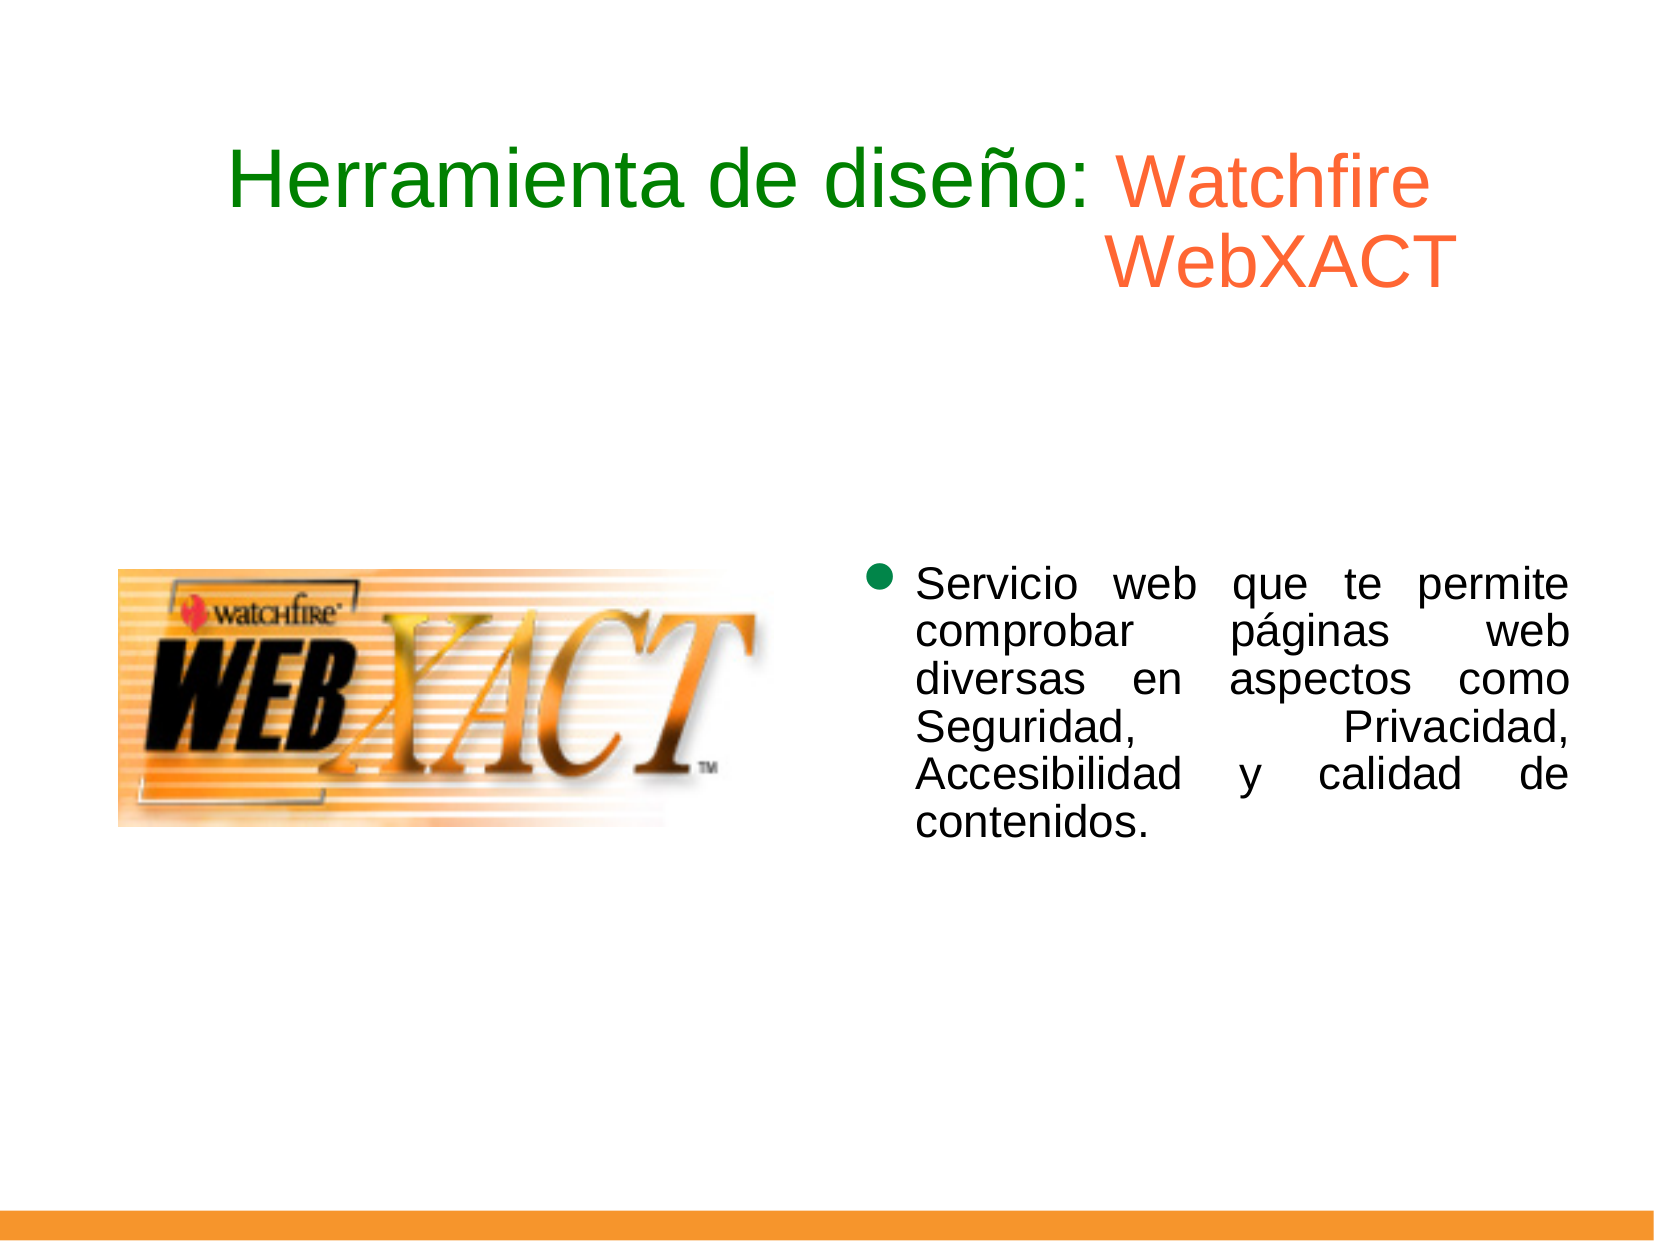

# Herramienta de diseño: Watchfire WebXACT
Servicio web que te permite comprobar páginas web diversas en aspectos como Seguridad, Privacidad, Accesibilidad y calidad de contenidos.